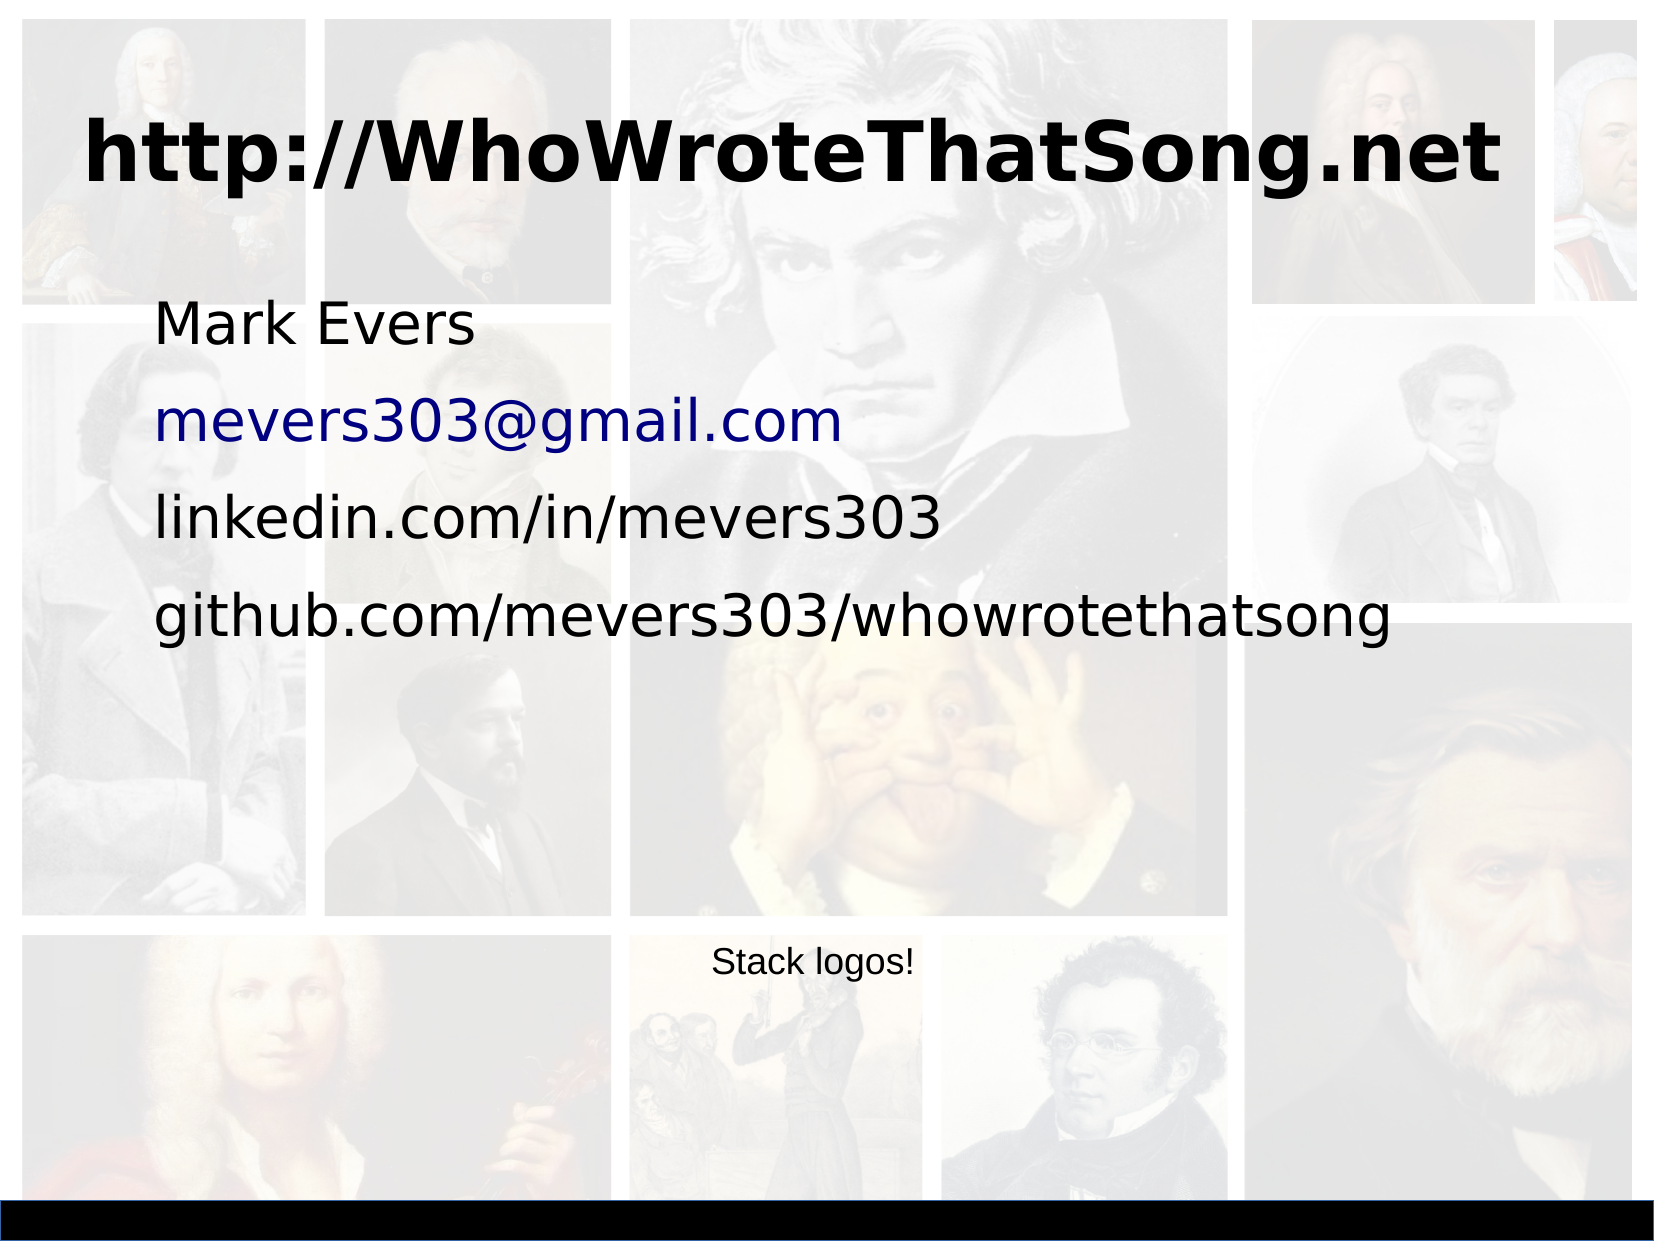

# http://WhoWroteThatSong.net
Mark Evers
mevers303@gmail.com
linkedin.com/in/mevers303
github.com/mevers303/whowrotethatsong
Stack logos!